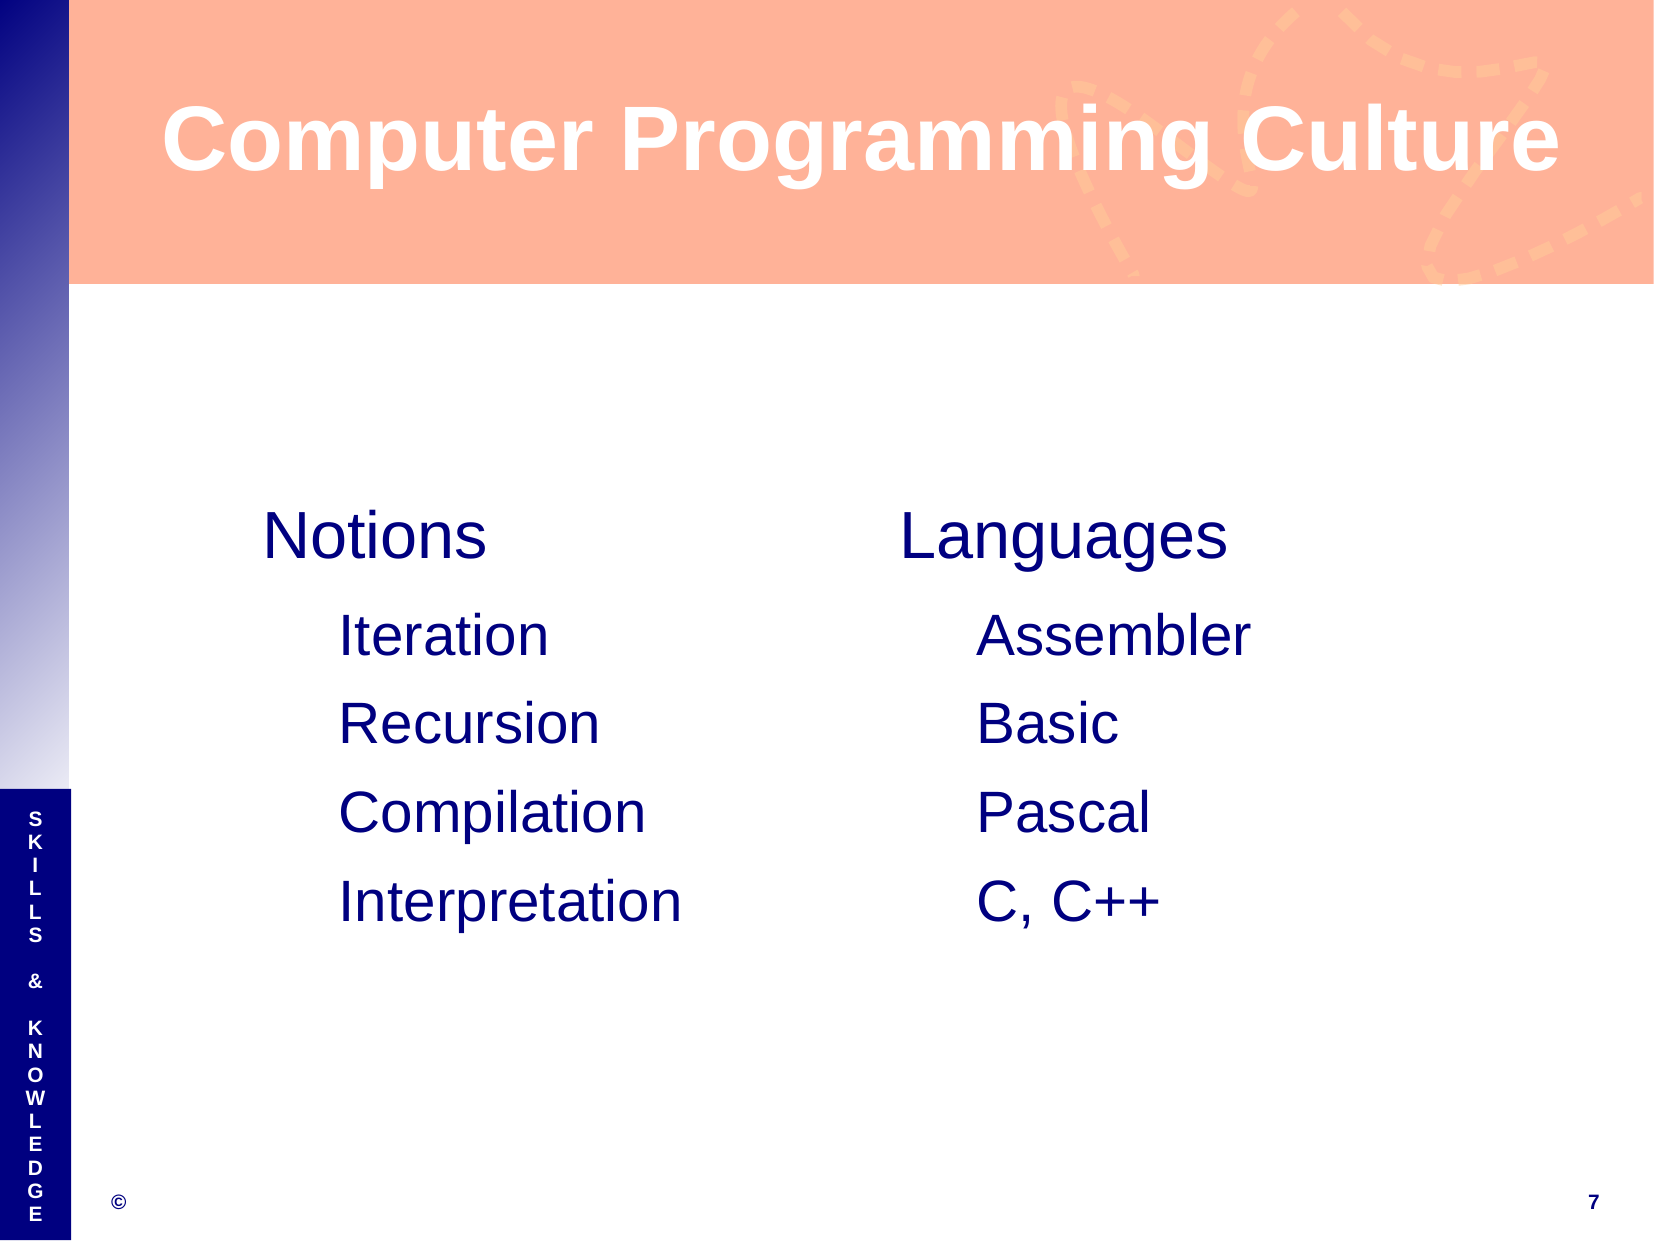

Computer Programming Culture
# Notions
Iteration
Recursion
Compilation
Interpretation
Languages
Assembler
Basic
Pascal
C, C++
S
K
I
L
L
S
&
K
N
O
W
L
E
D
G
E